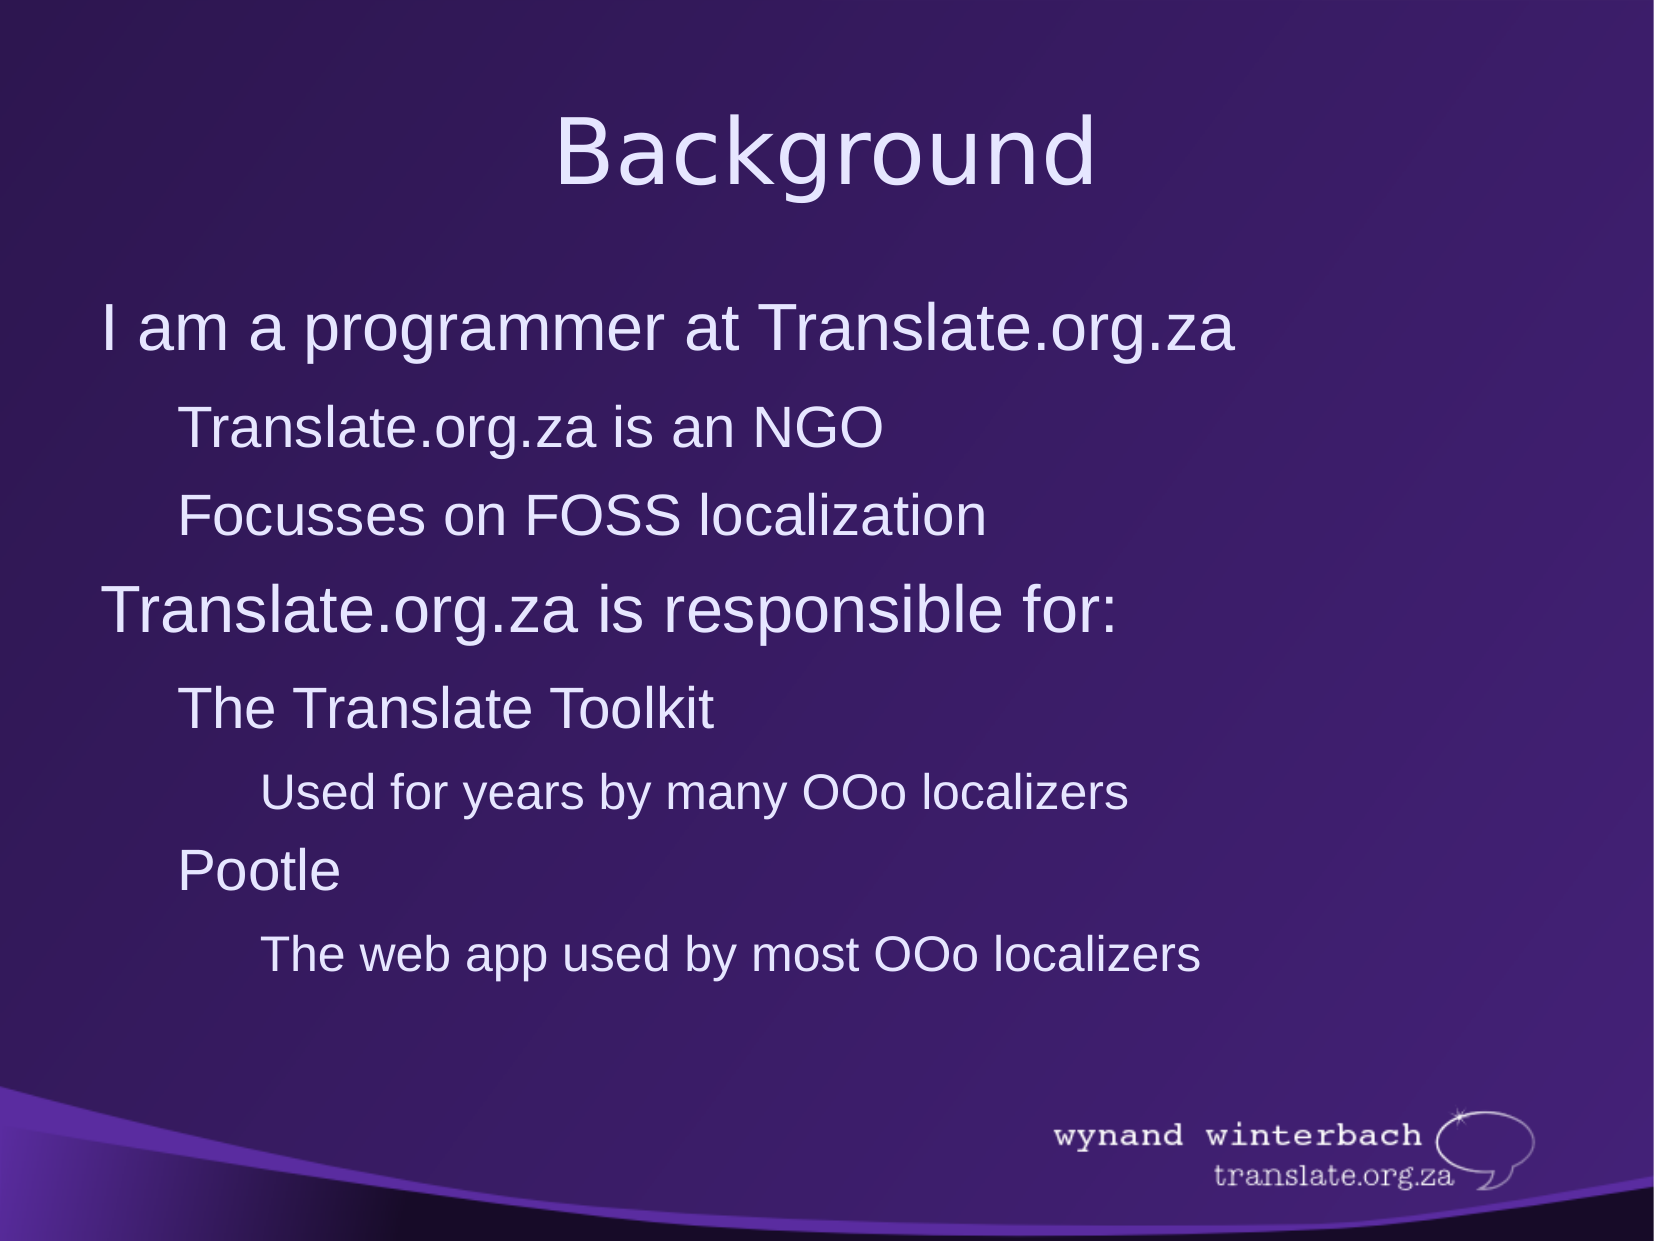

# Background
I am a programmer at Translate.org.za
Translate.org.za is an NGO
Focusses on FOSS localization
Translate.org.za is responsible for:
The Translate Toolkit
Used for years by many OOo localizers
Pootle
The web app used by most OOo localizers